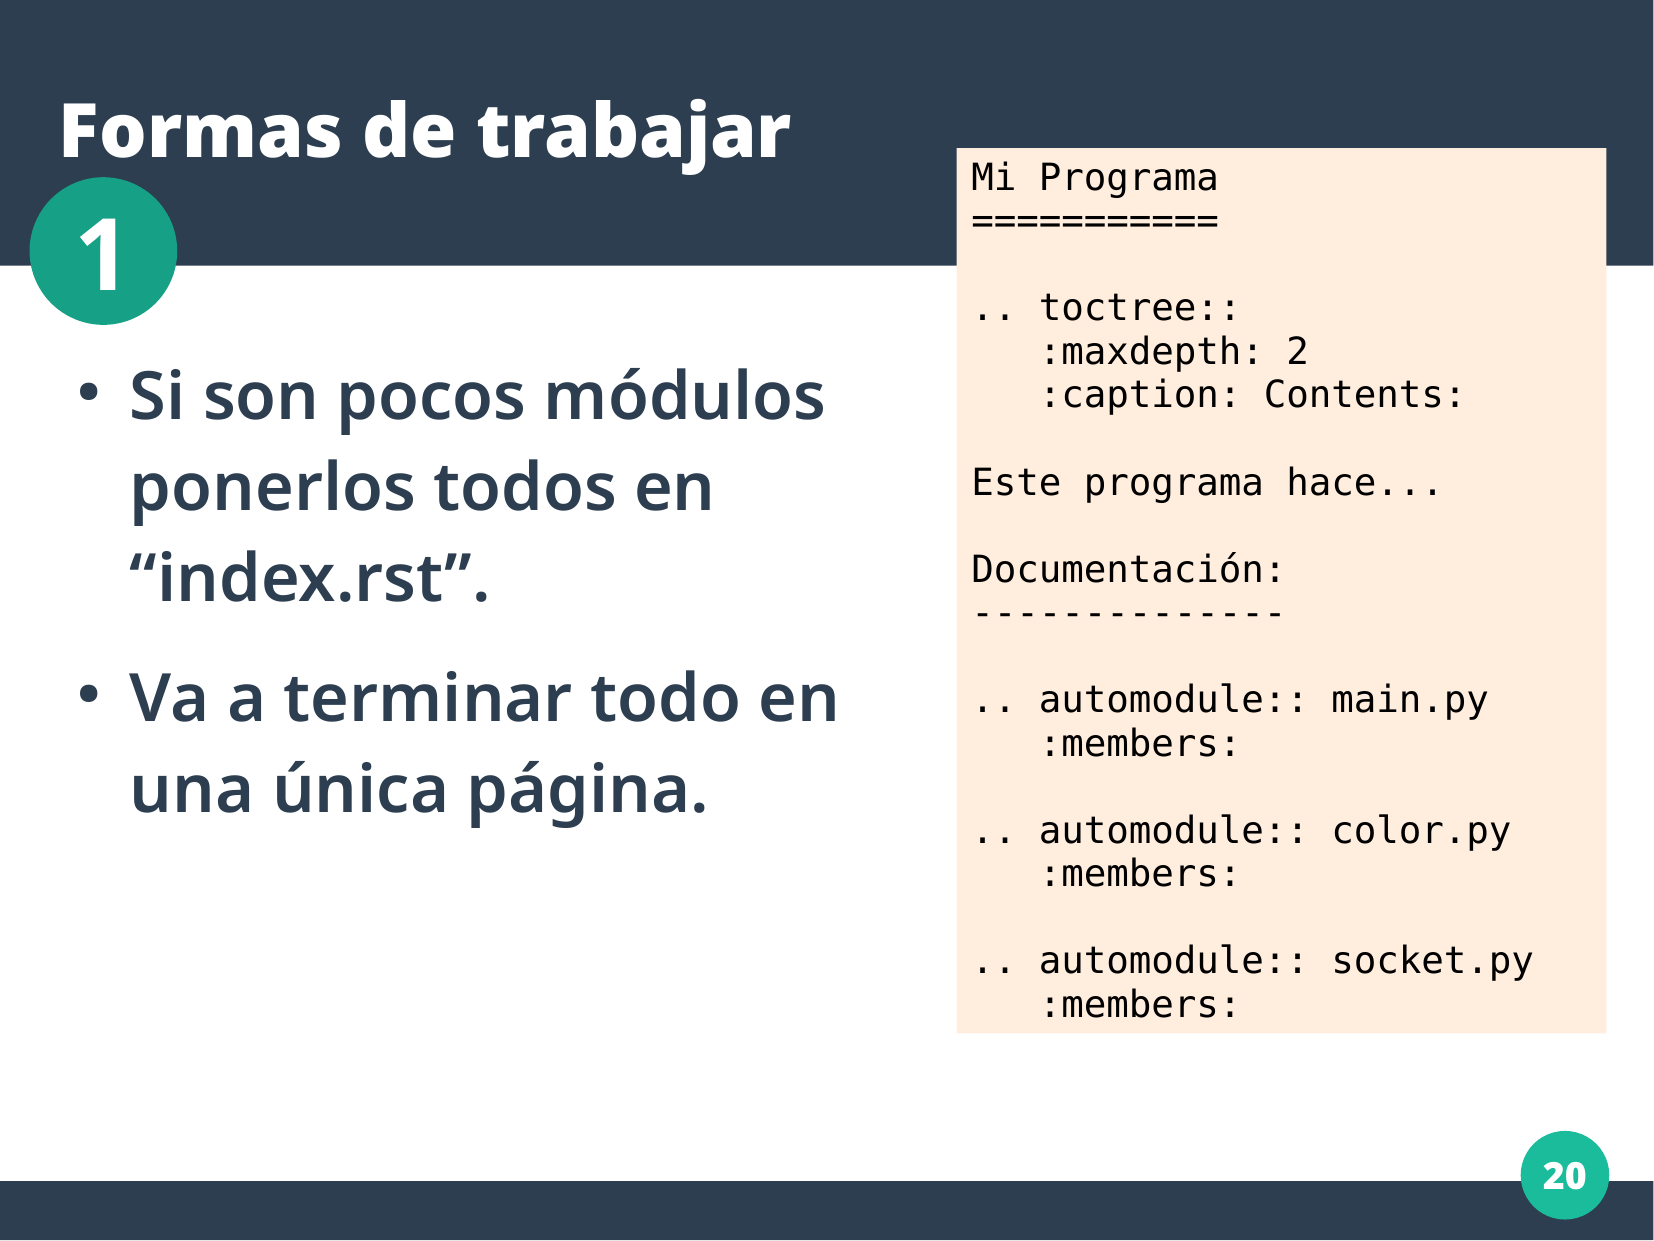

# Formas de trabajar
Mi Programa
===========
.. toctree::
 :maxdepth: 2
 :caption: Contents:
Este programa hace...
Documentación:
--------------
.. automodule:: main.py
 :members:
.. automodule:: color.py
 :members:
.. automodule:: socket.py
 :members:
1
Si son pocos módulos ponerlos todos en “index.rst”.
Va a terminar todo en una única página.
20